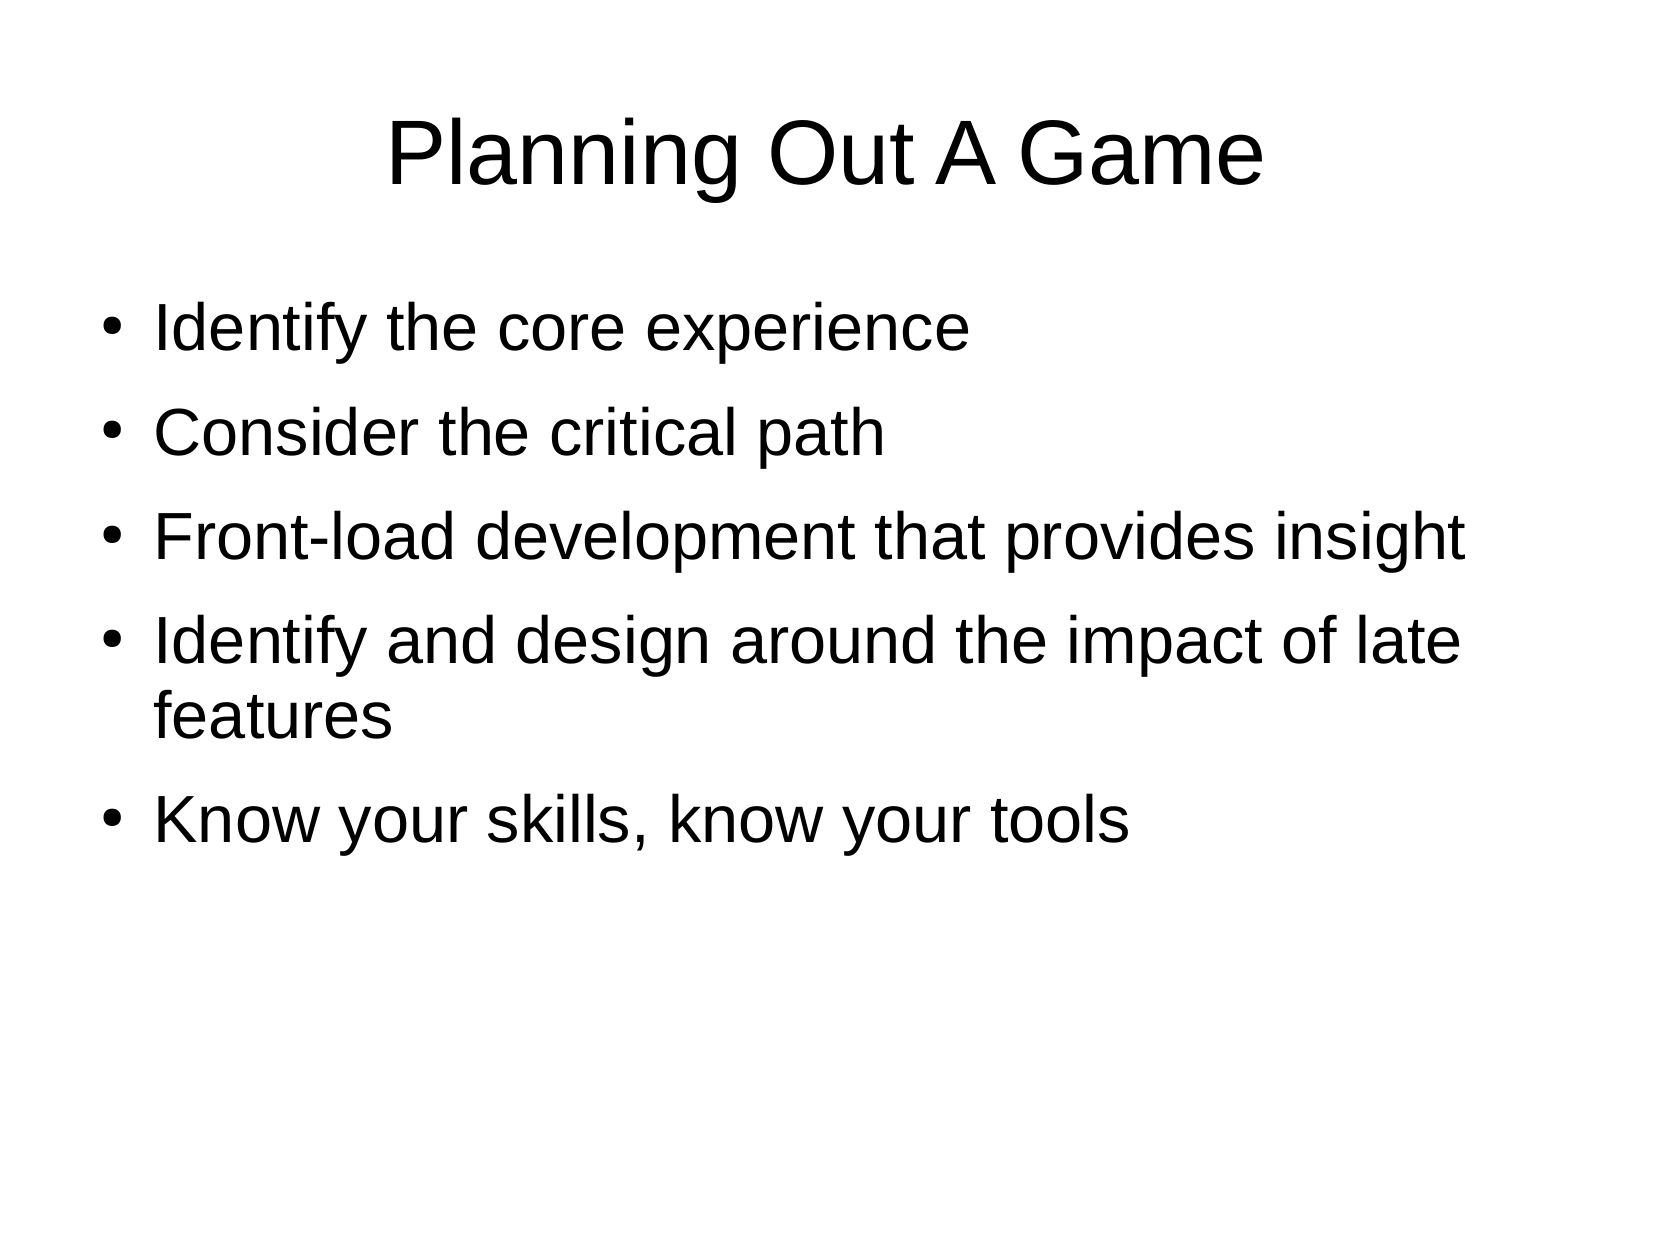

# Planning Out A Game
Identify the core experience
Consider the critical path
Front-load development that provides insight
Identify and design around the impact of late features
Know your skills, know your tools